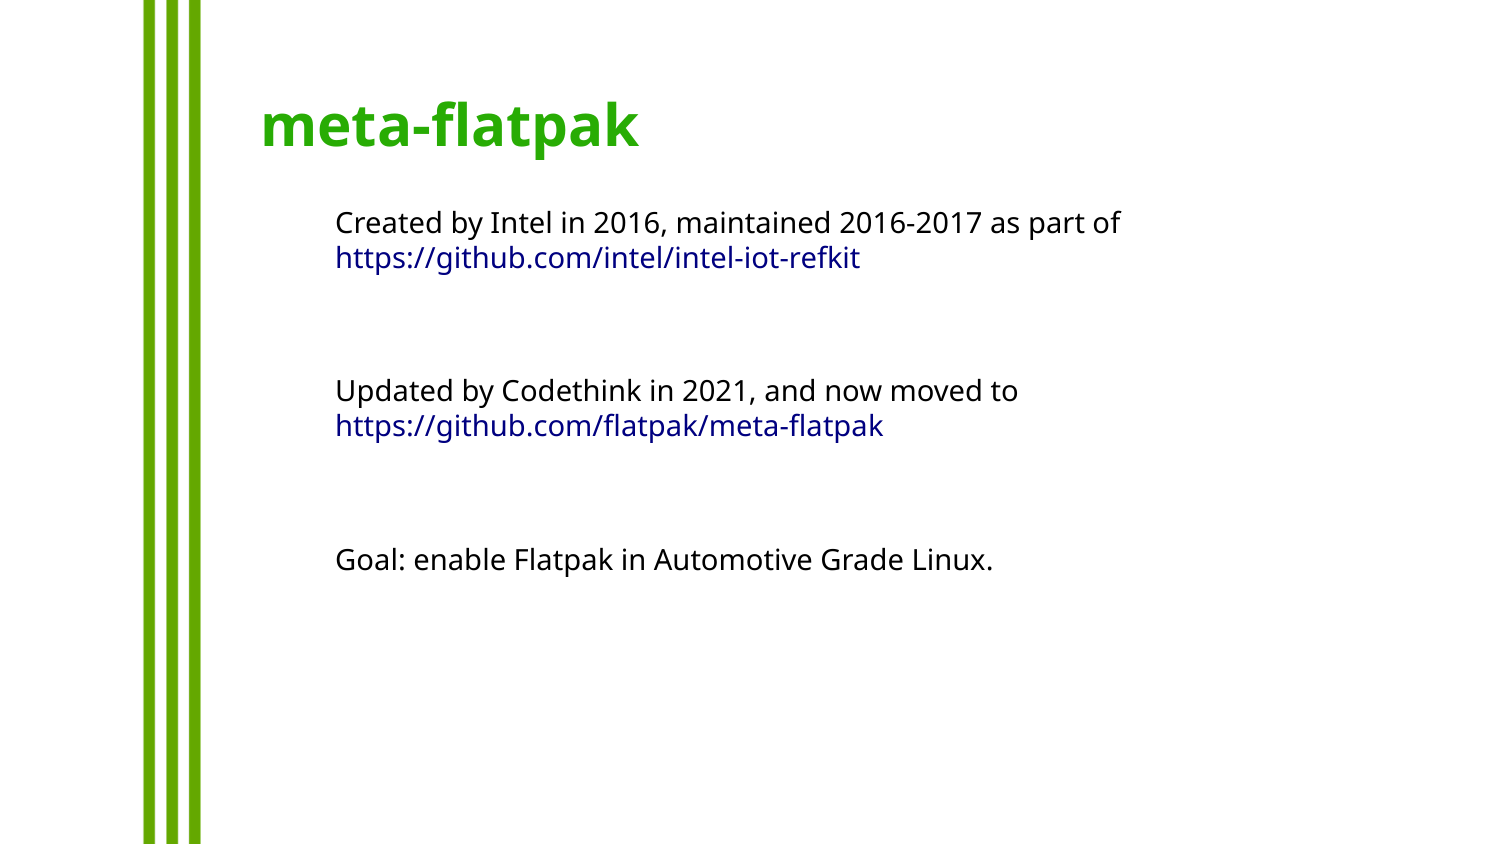

# meta-flatpak
Created by Intel in 2016, maintained 2016-2017 as part of https://github.com/intel/intel-iot-refkit
Updated by Codethink in 2021, and now moved to https://github.com/flatpak/meta-flatpak
Goal: enable Flatpak in Automotive Grade Linux.